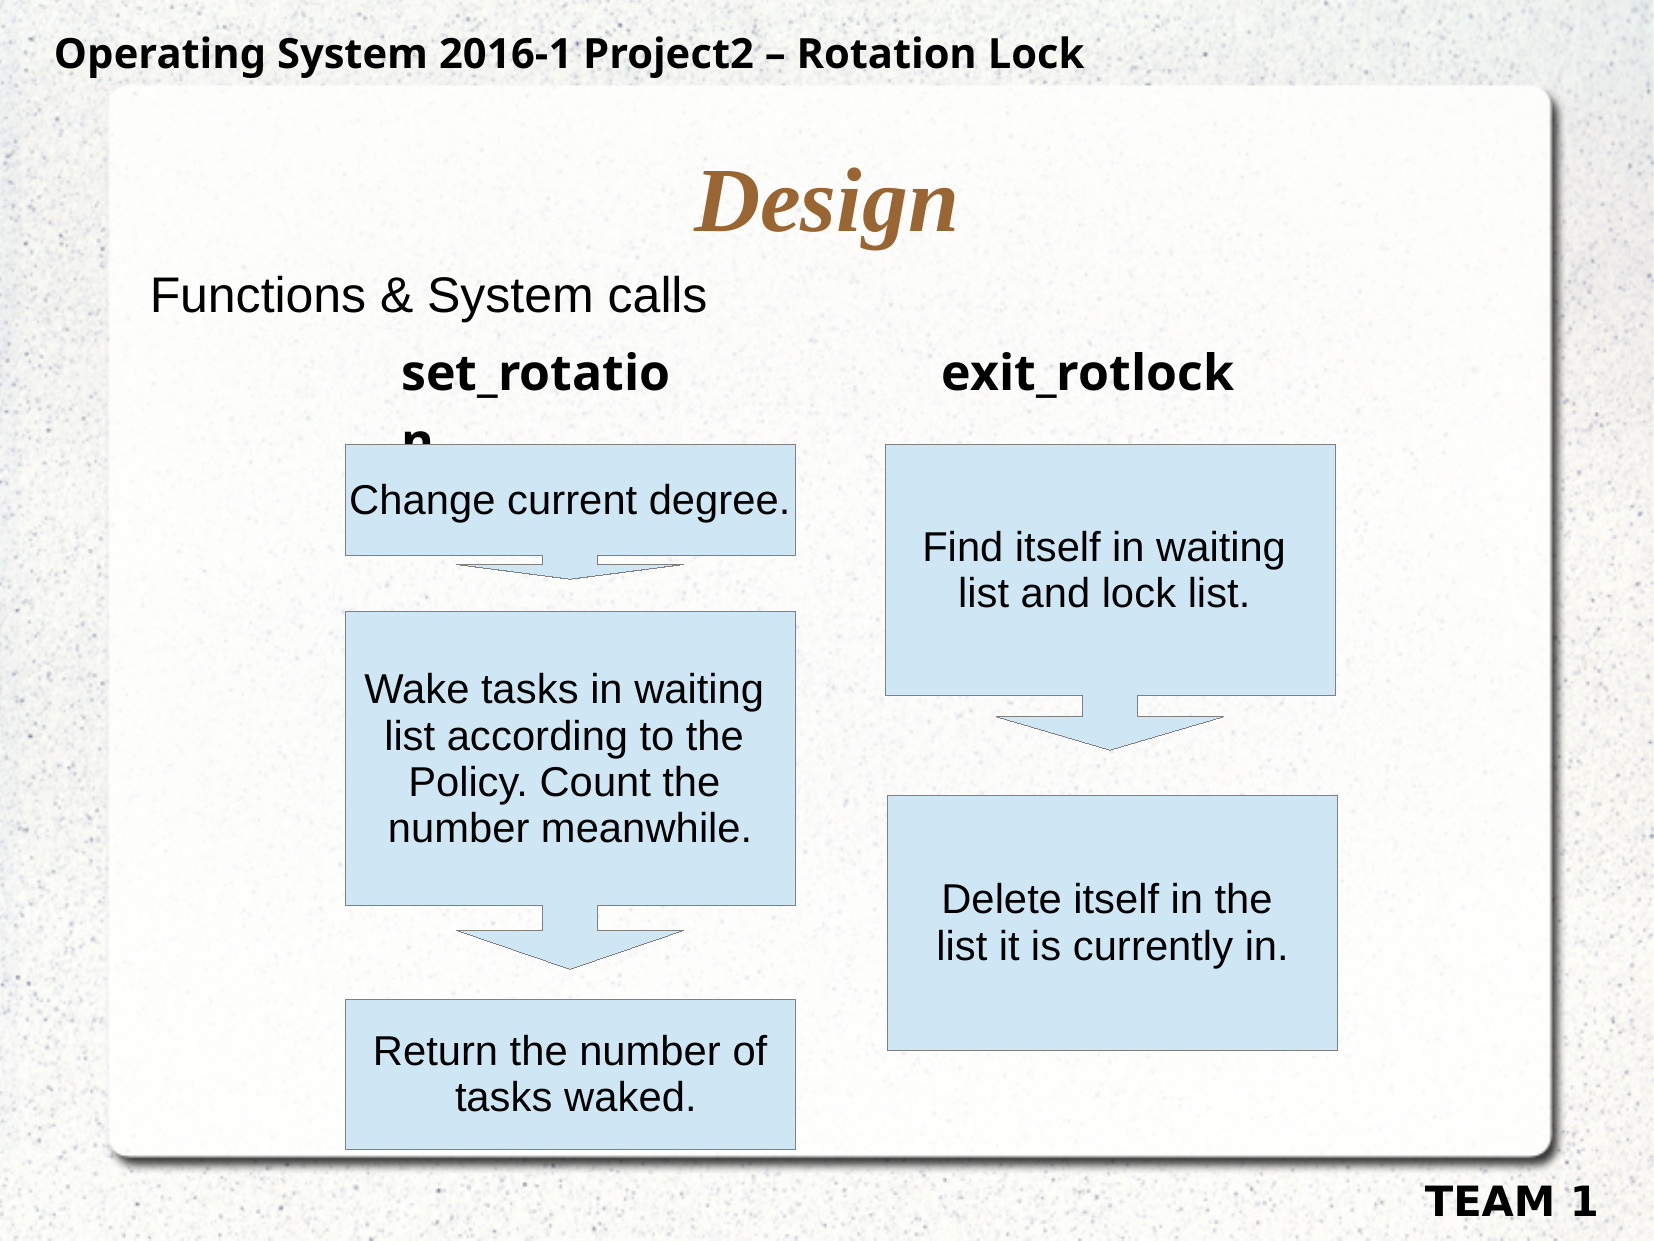

Operating System 2016-1 Project2 – Rotation Lock
# Design
Functions & System calls
set_rotation
Change current degree
Change current degree.
Change current degree
Wake tasks in waiting
list according to the
Policy. Count the
number meanwhile.
Return the number of
 tasks waked.
exit_rotlock
Change current degree
Find itself in waiting
list and lock list.
Change current degree
Delete itself in the
list it is currently in.
TEAM 1